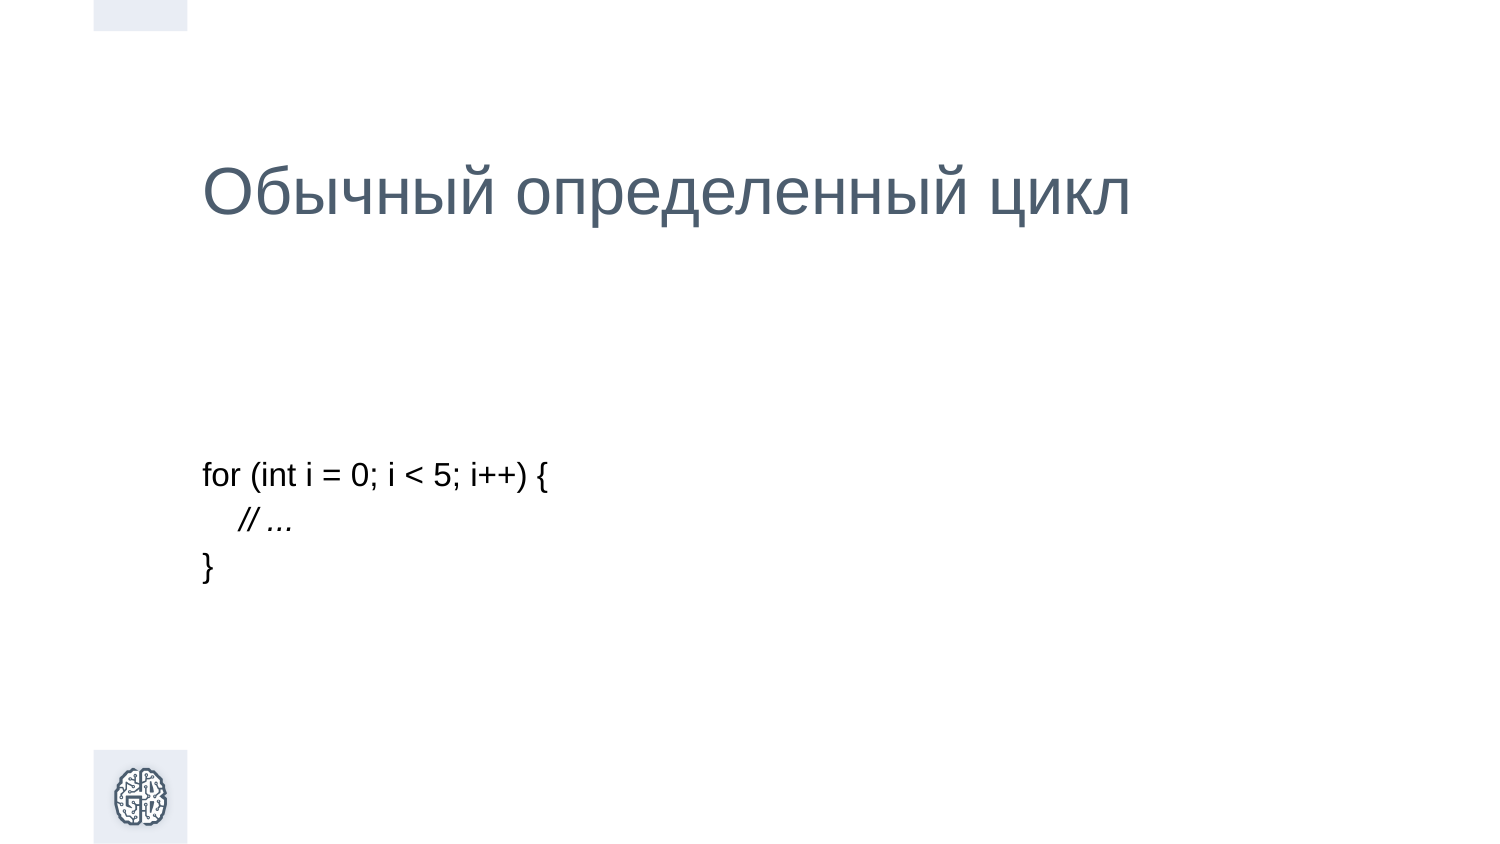

Обычный определенный цикл
for (int i = 0; i < 5; i++) {
 // ...
}